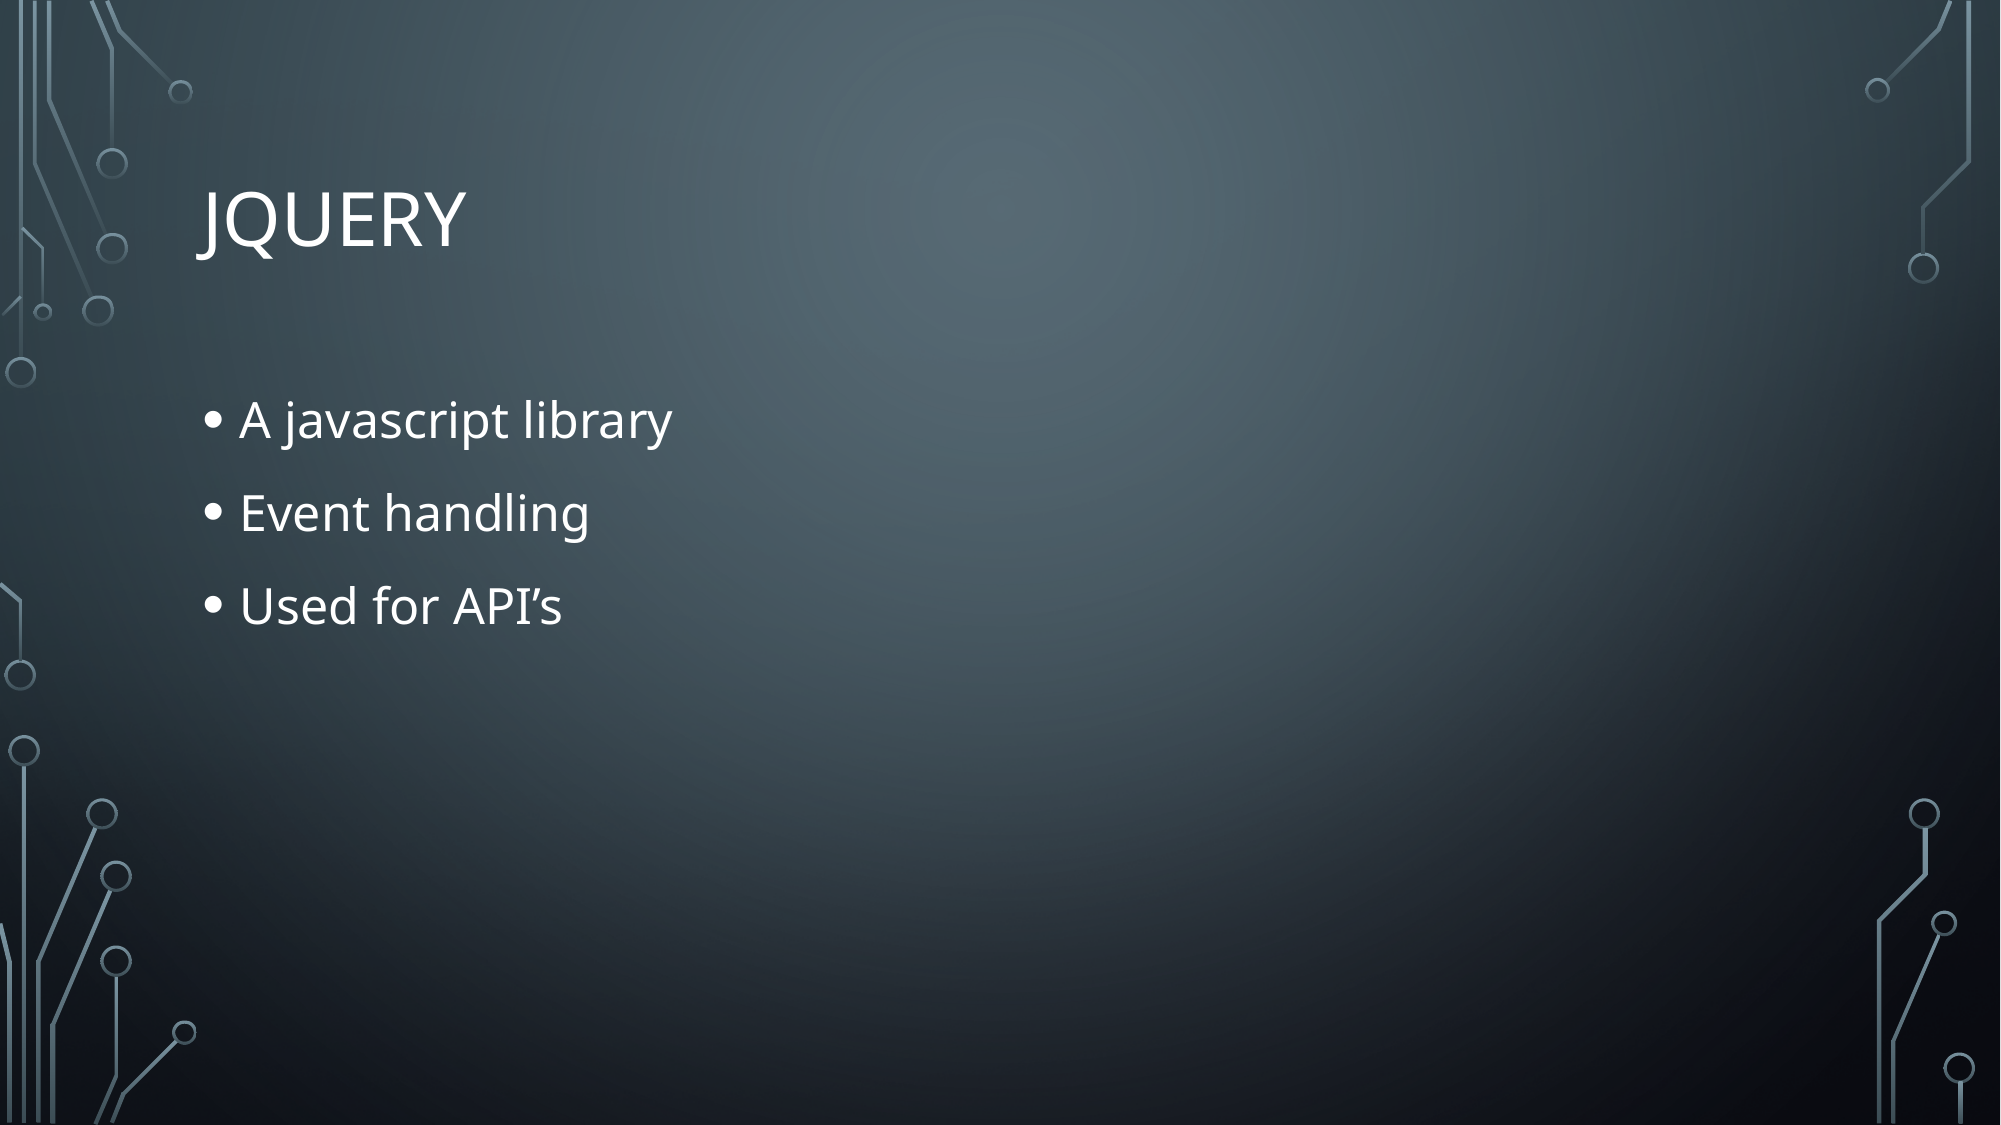

# jquery
A javascript library
Event handling
Used for API’s